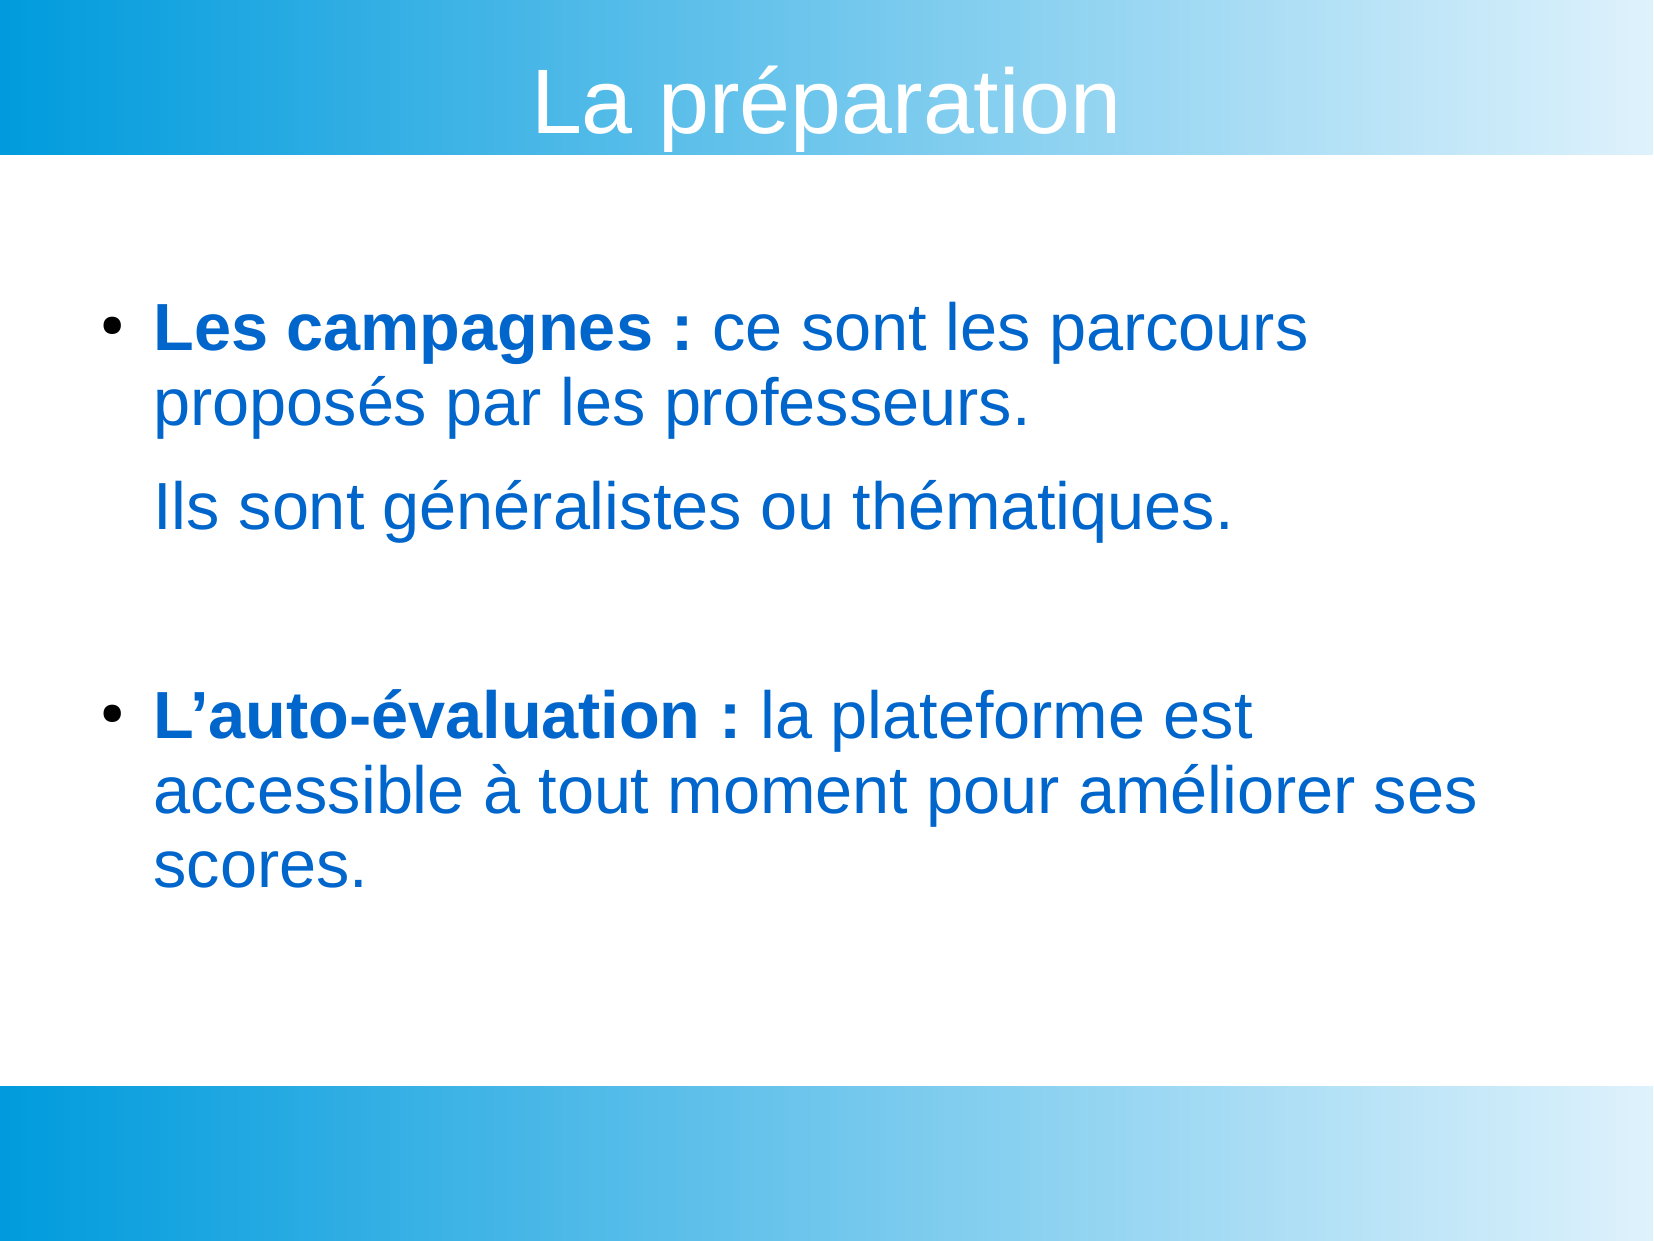

# La préparation
Les campagnes : ce sont les parcours proposés par les professeurs.
Ils sont généralistes ou thématiques.
L’auto-évaluation : la plateforme est accessible à tout moment pour améliorer ses scores.